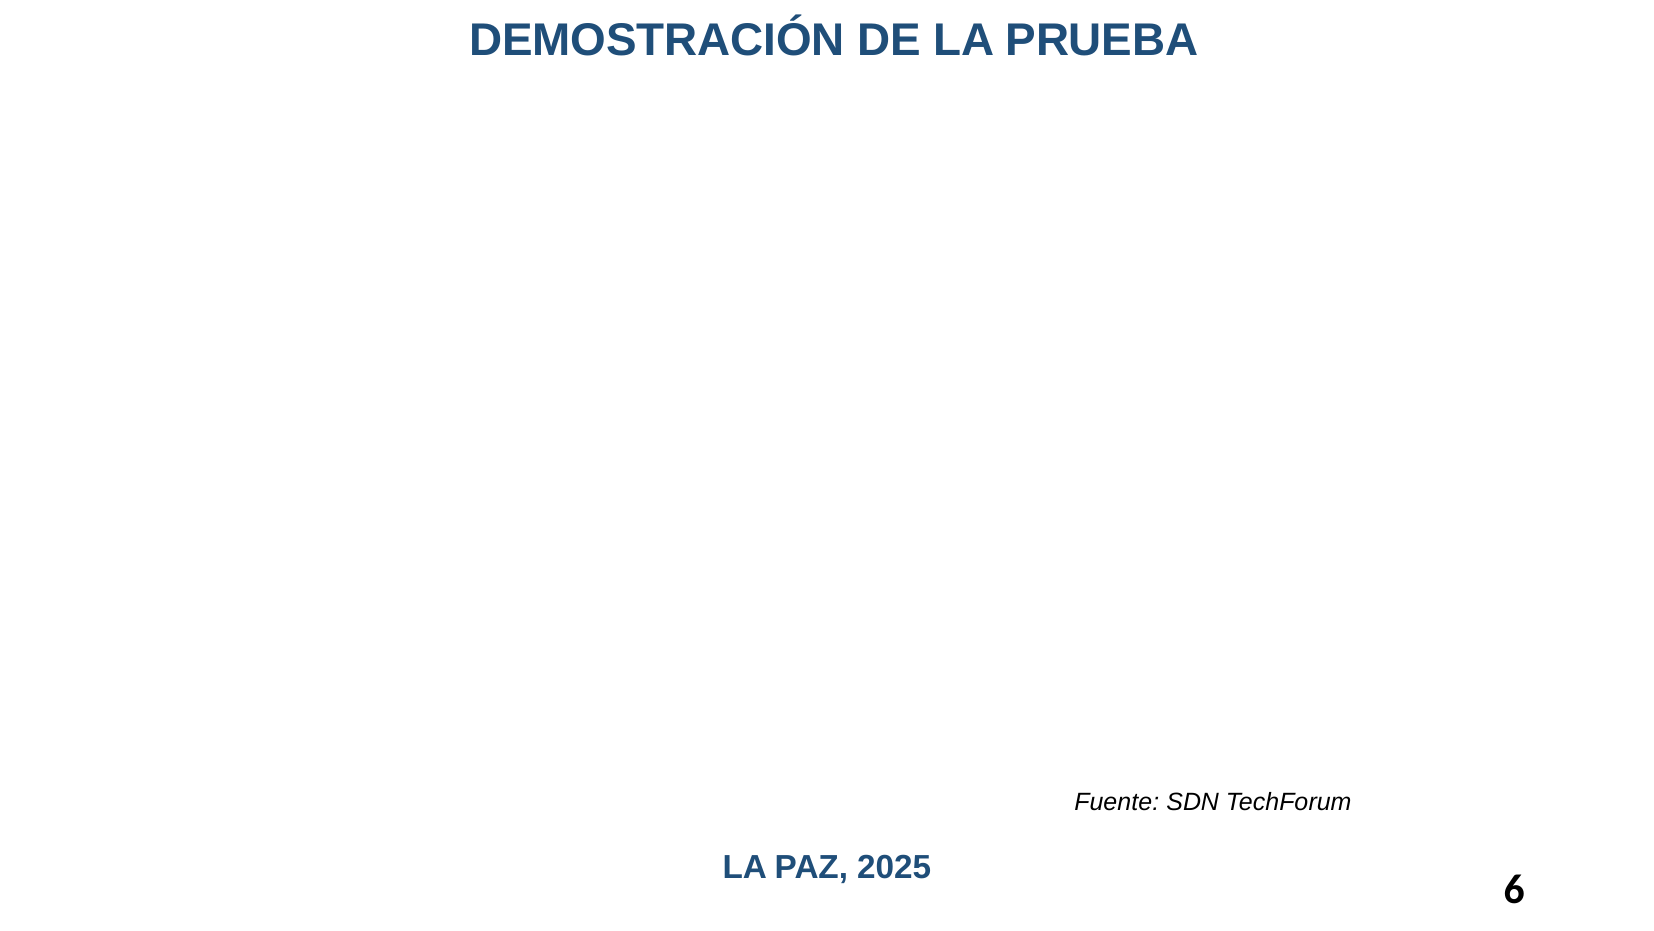

# DEMOSTRACIÓN DE LA PRUEBA
Fuente: SDN TechForum
LA PAZ, 2025